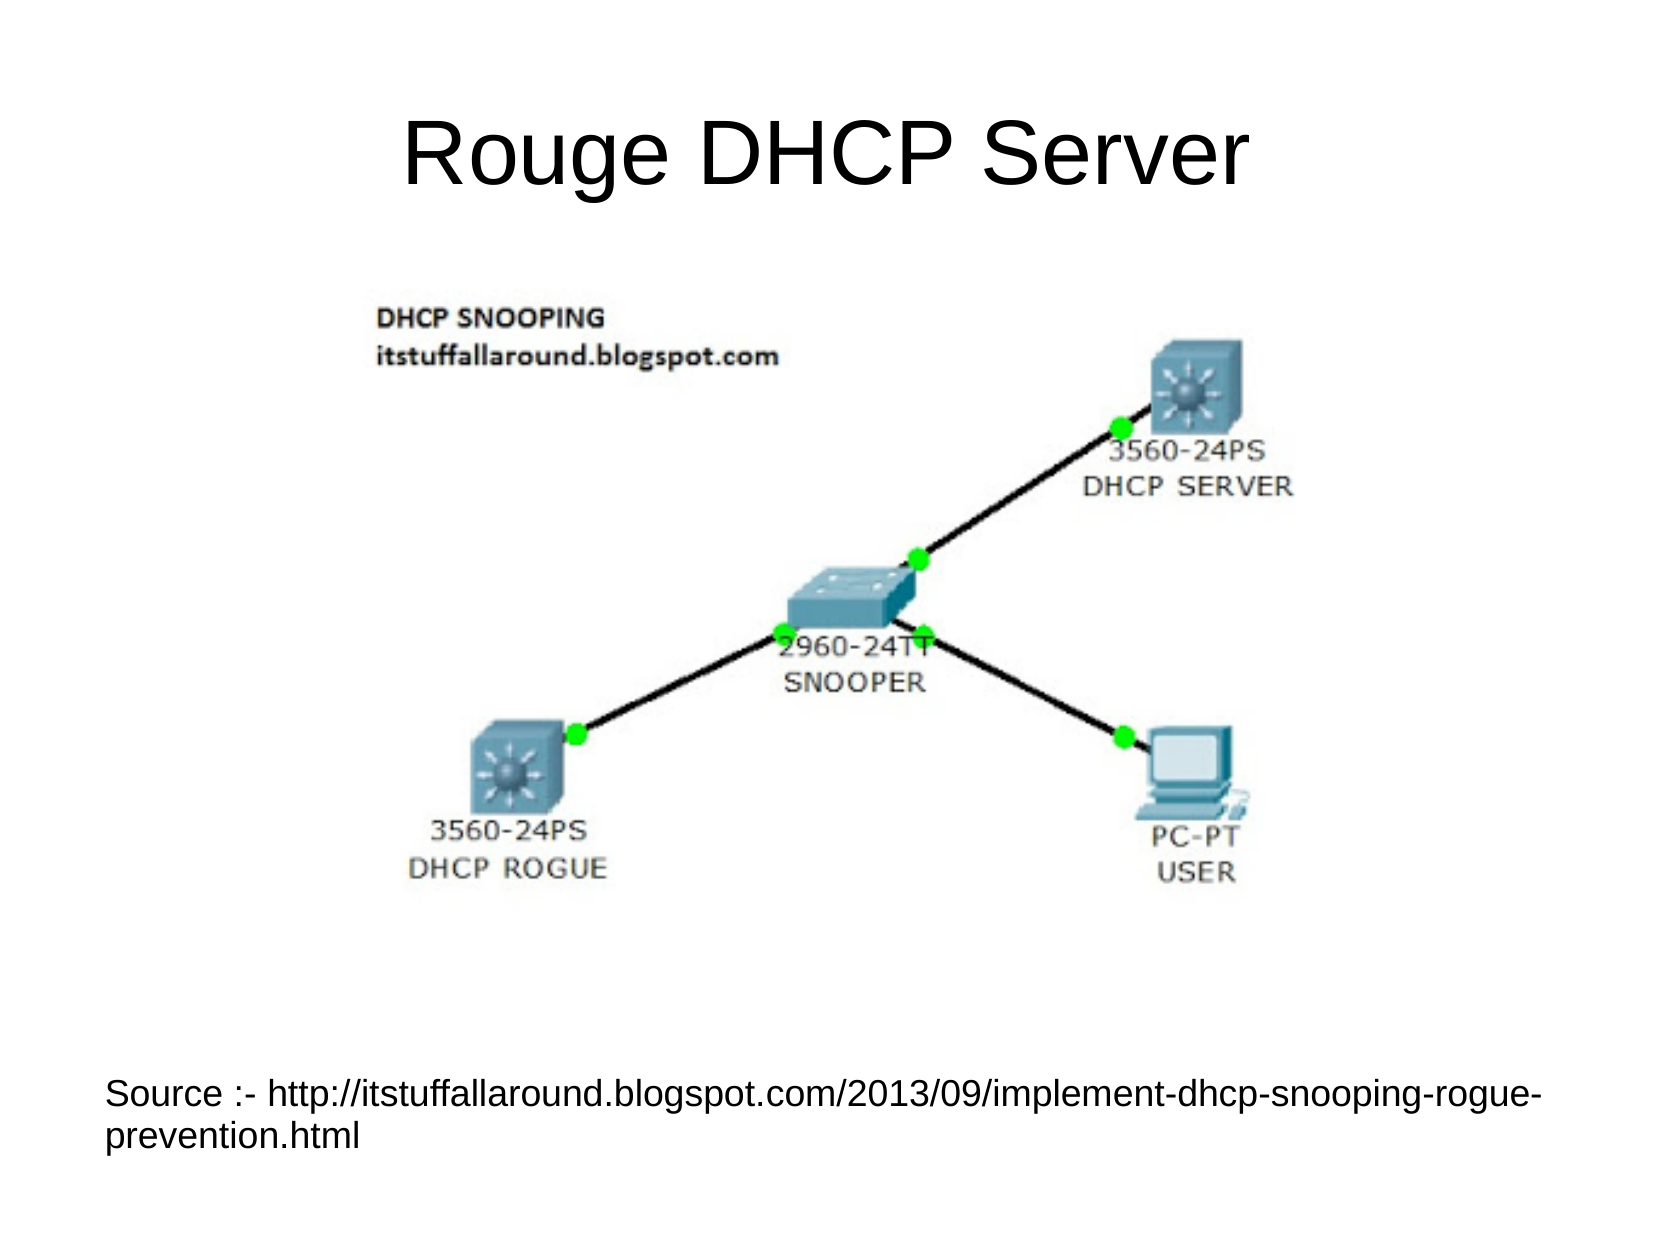

# Rouge DHCP Server
Source :- http://itstuffallaround.blogspot.com/2013/09/implement-dhcp-snooping-rogue-prevention.html